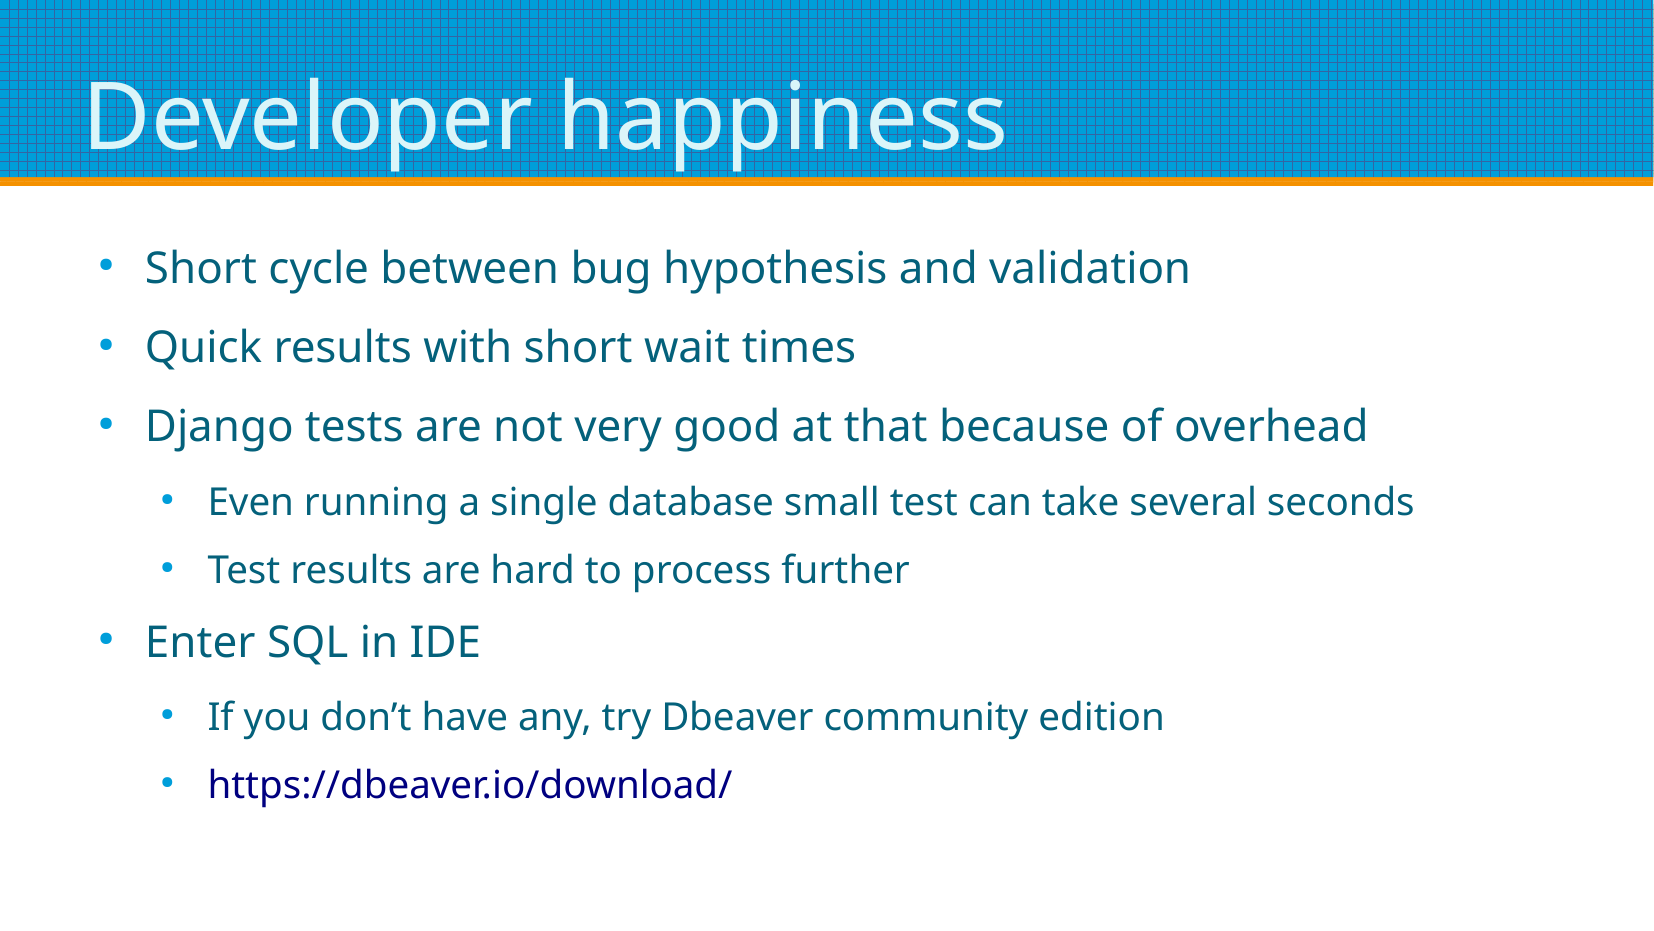

# Developer happiness
Short cycle between bug hypothesis and validation
Quick results with short wait times
Django tests are not very good at that because of overhead
Even running a single database small test can take several seconds
Test results are hard to process further
Enter SQL in IDE
If you don’t have any, try Dbeaver community edition
https://dbeaver.io/download/